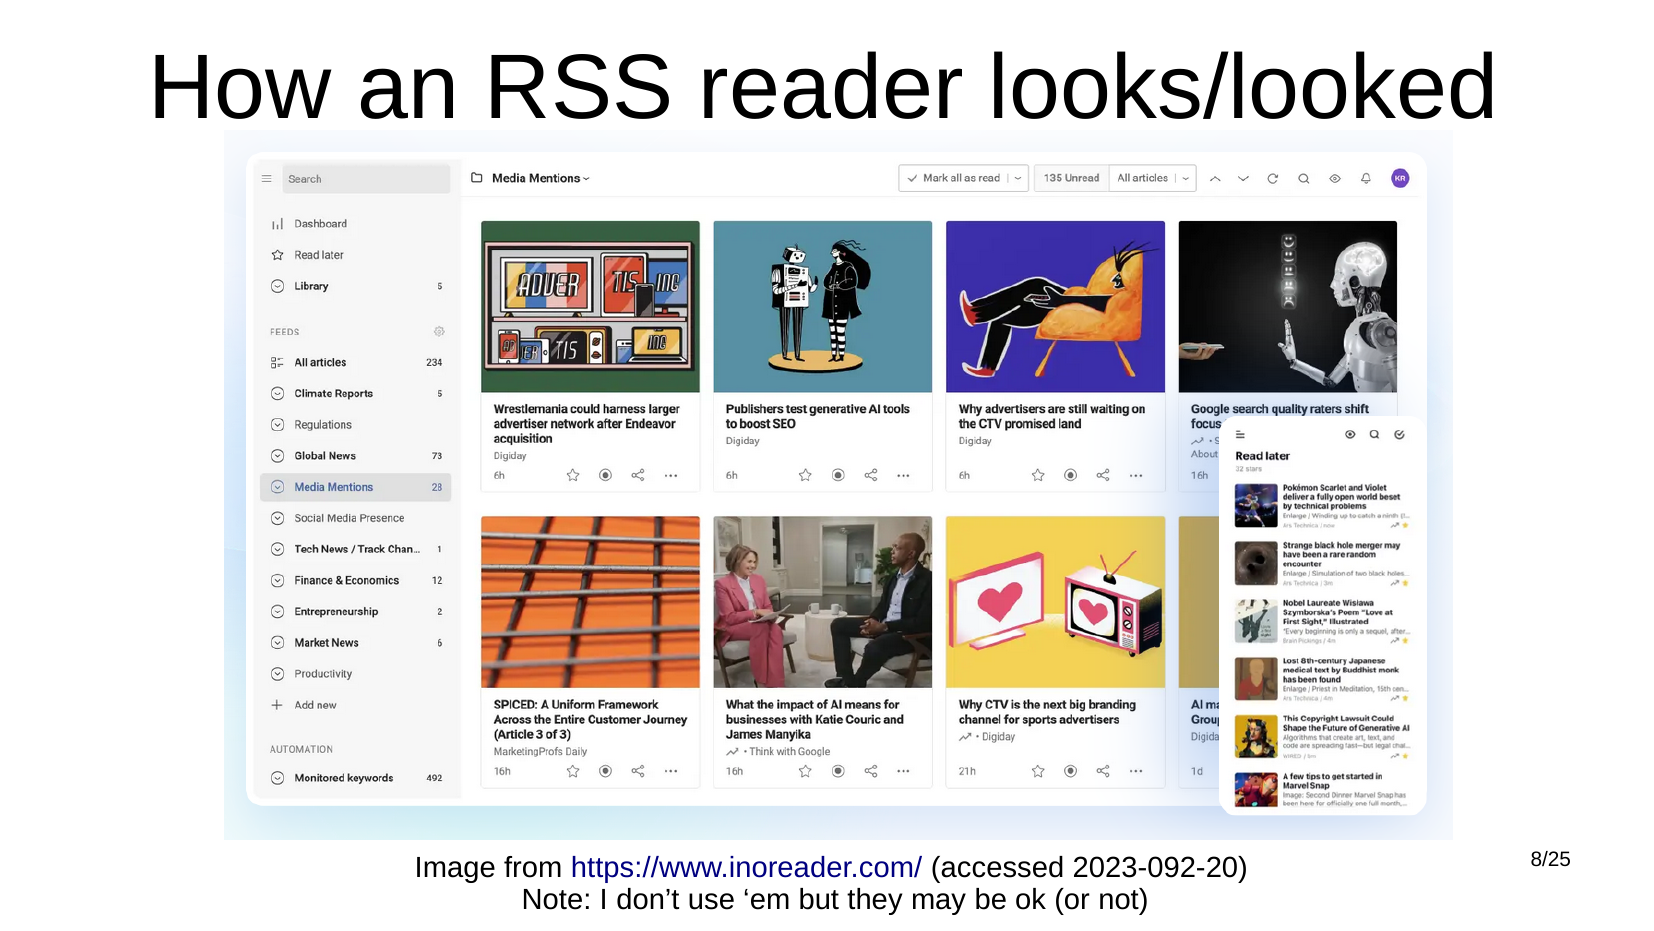

# How an RSS reader looks/looked
Image from https://www.inoreader.com/ (accessed 2023-092-20)
Note: I don’t use ‘em but they may be ok (or not)
8